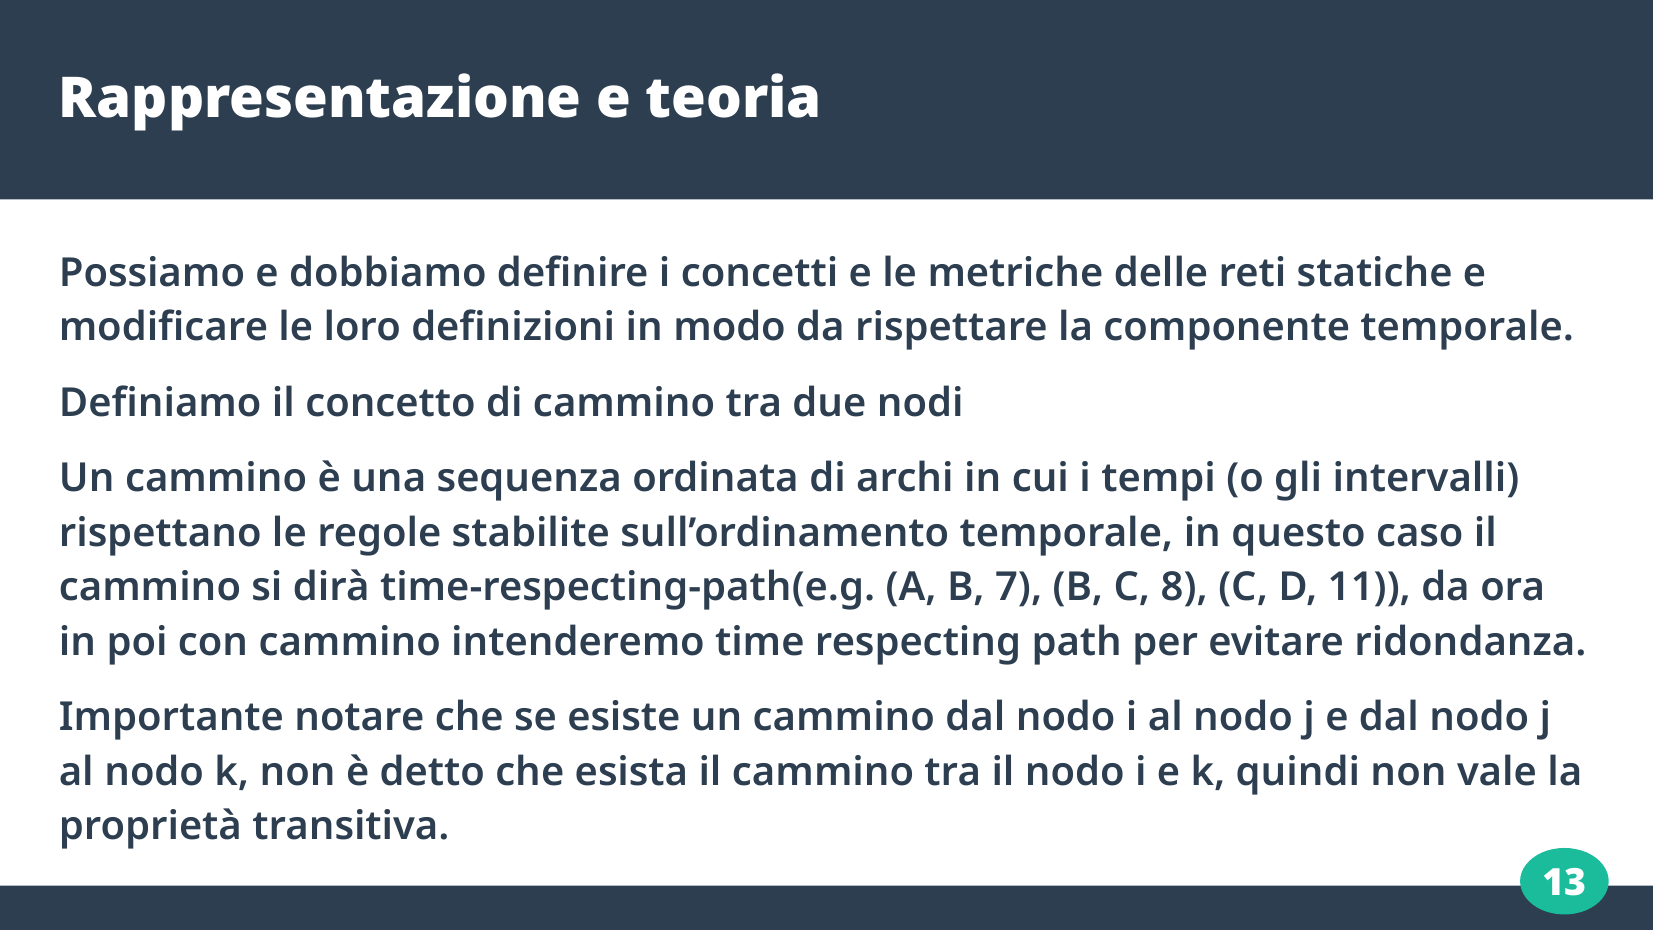

# Rappresentazione e teoria
Possiamo e dobbiamo definire i concetti e le metriche delle reti statiche e modificare le loro definizioni in modo da rispettare la componente temporale.
Definiamo il concetto di cammino tra due nodi
Un cammino è una sequenza ordinata di archi in cui i tempi (o gli intervalli) rispettano le regole stabilite sull’ordinamento temporale, in questo caso il cammino si dirà time-respecting-path(e.g. (A, B, 7), (B, C, 8), (C, D, 11)), da ora in poi con cammino intenderemo time respecting path per evitare ridondanza.
Importante notare che se esiste un cammino dal nodo i al nodo j e dal nodo j al nodo k, non è detto che esista il cammino tra il nodo i e k, quindi non vale la proprietà transitiva.
13